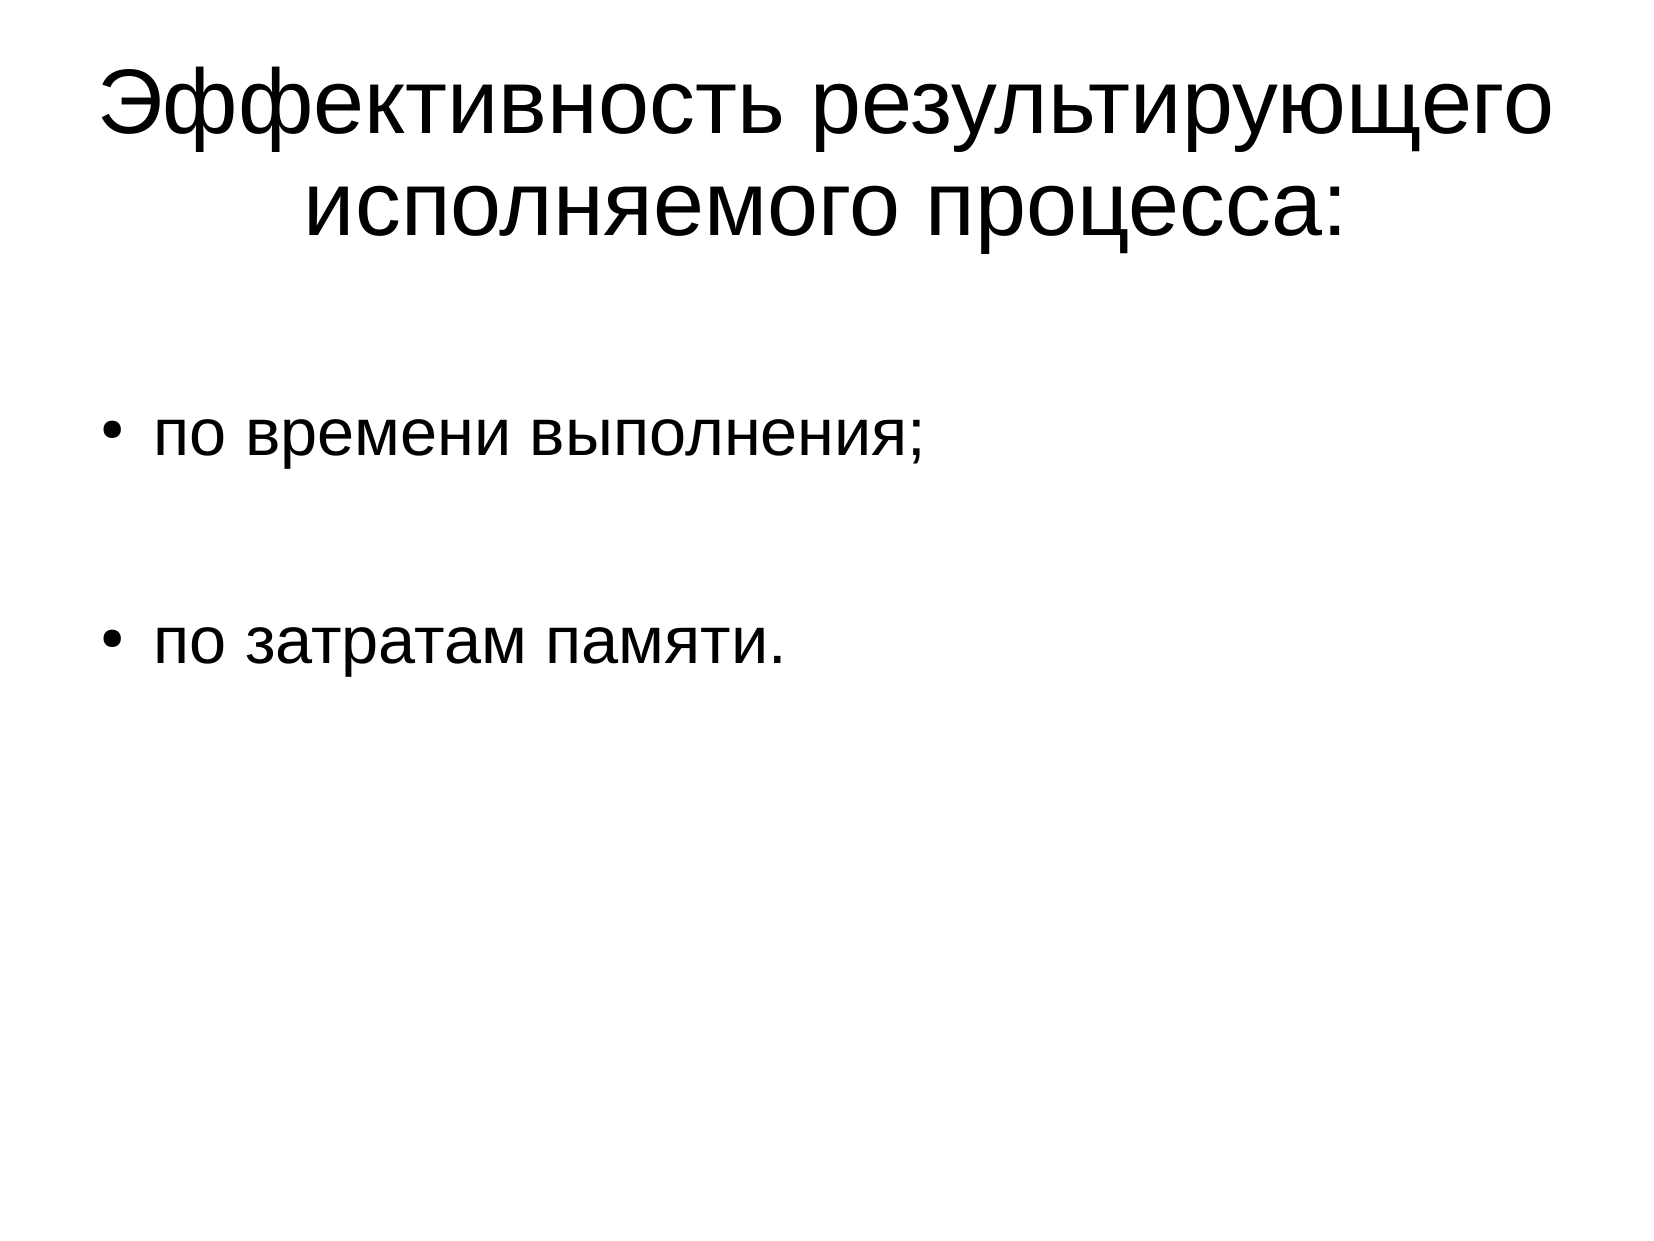

# Эффективность результирующего исполняемого процесса:
по времени выполнения;
по затратам памяти.